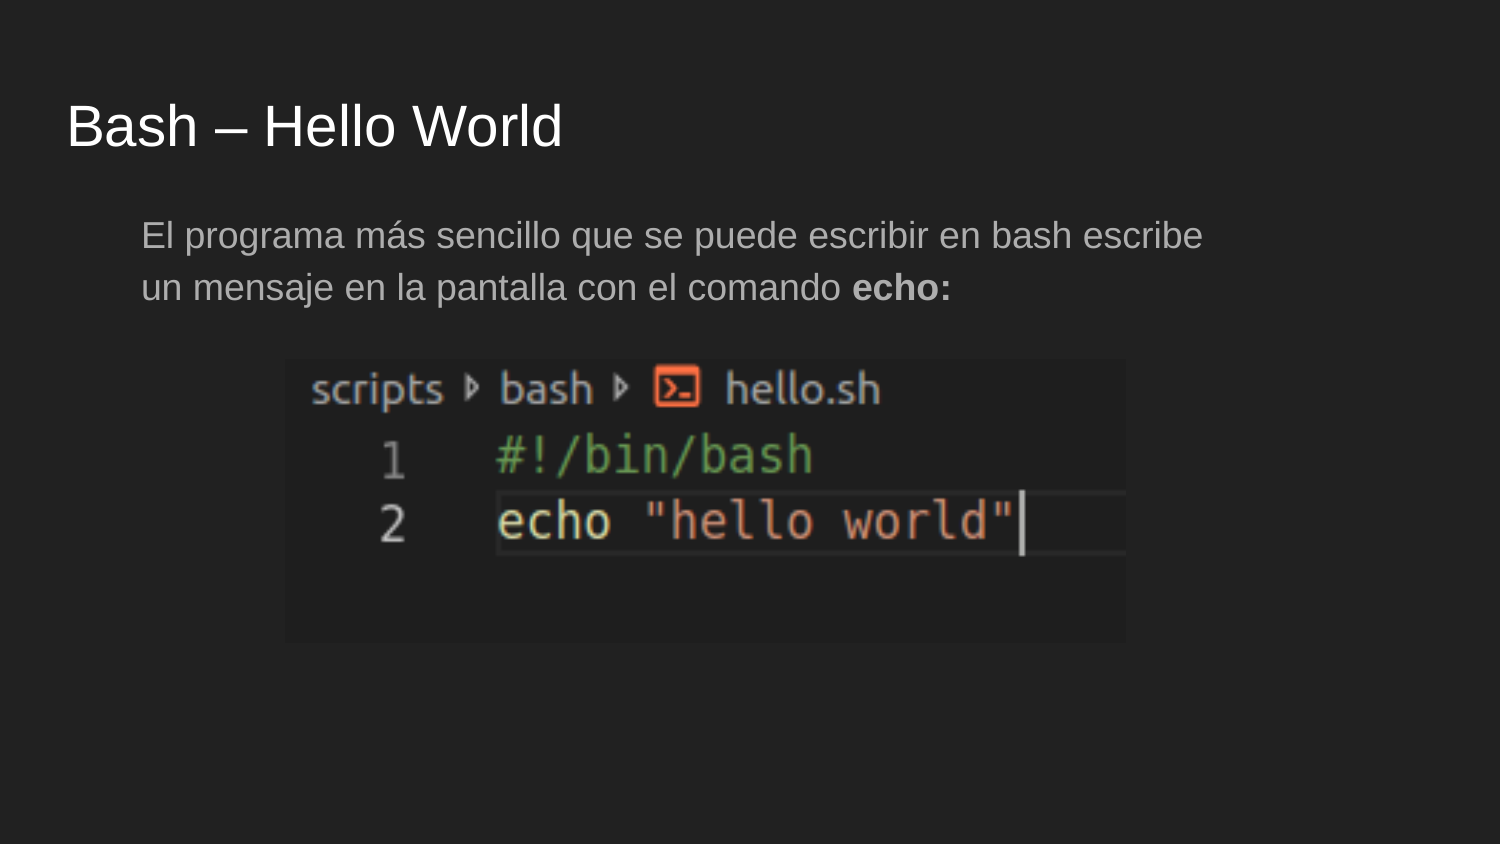

# Bash – Hello World
El programa más sencillo que se puede escribir en bash escribe un mensaje en la pantalla con el comando echo: